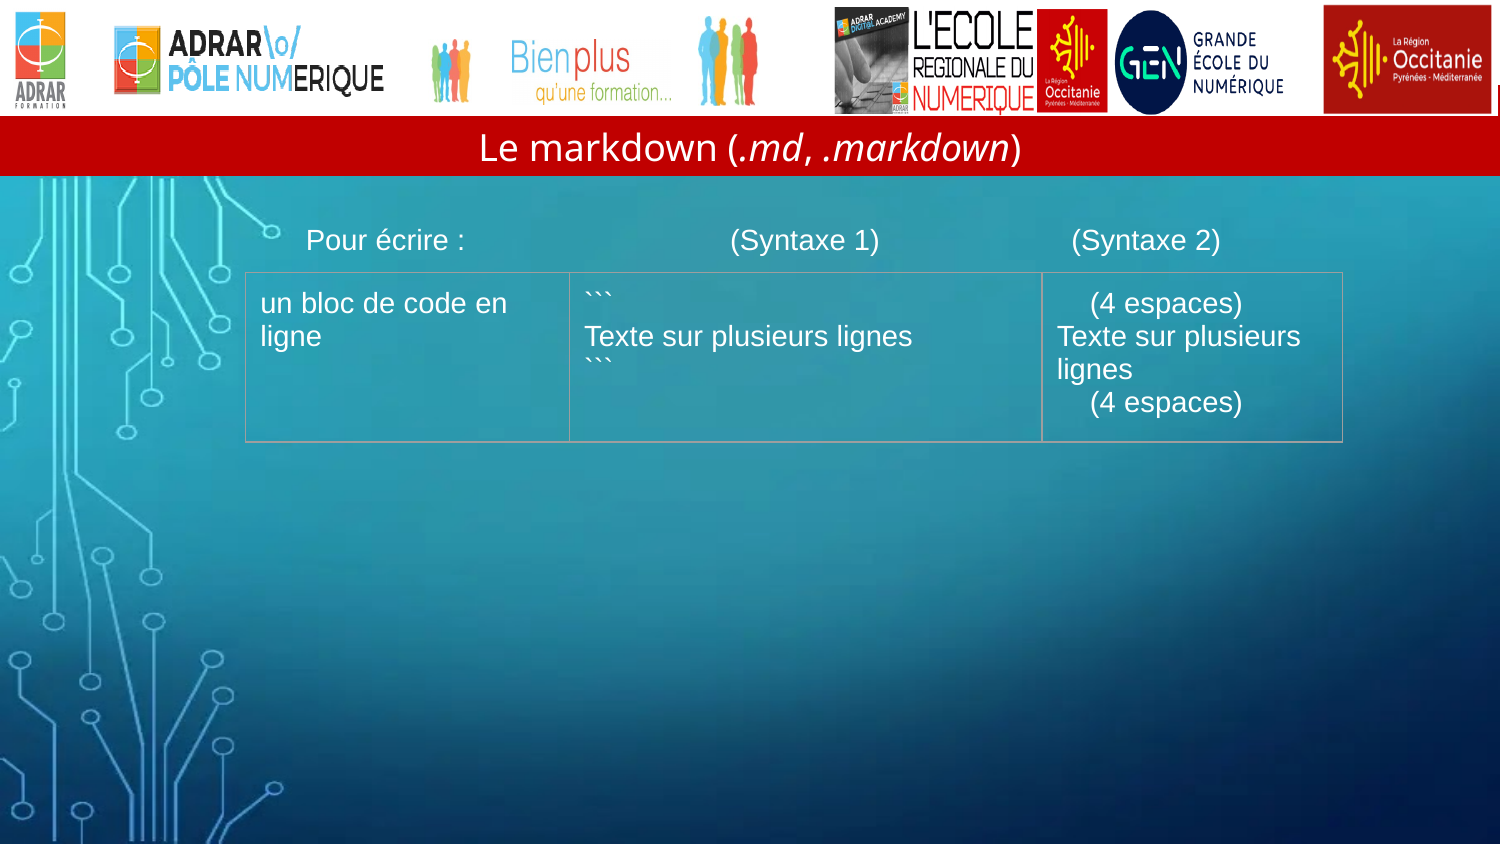

Le markdown (.md, .markdown)
Pour écrire :			 (Syntaxe 1)		 (Syntaxe 2)
| un bloc de code en ligne | ``` Texte sur plusieurs lignes ``` | (4 espaces) Texte sur plusieurs lignes (4 espaces) |
| --- | --- | --- |